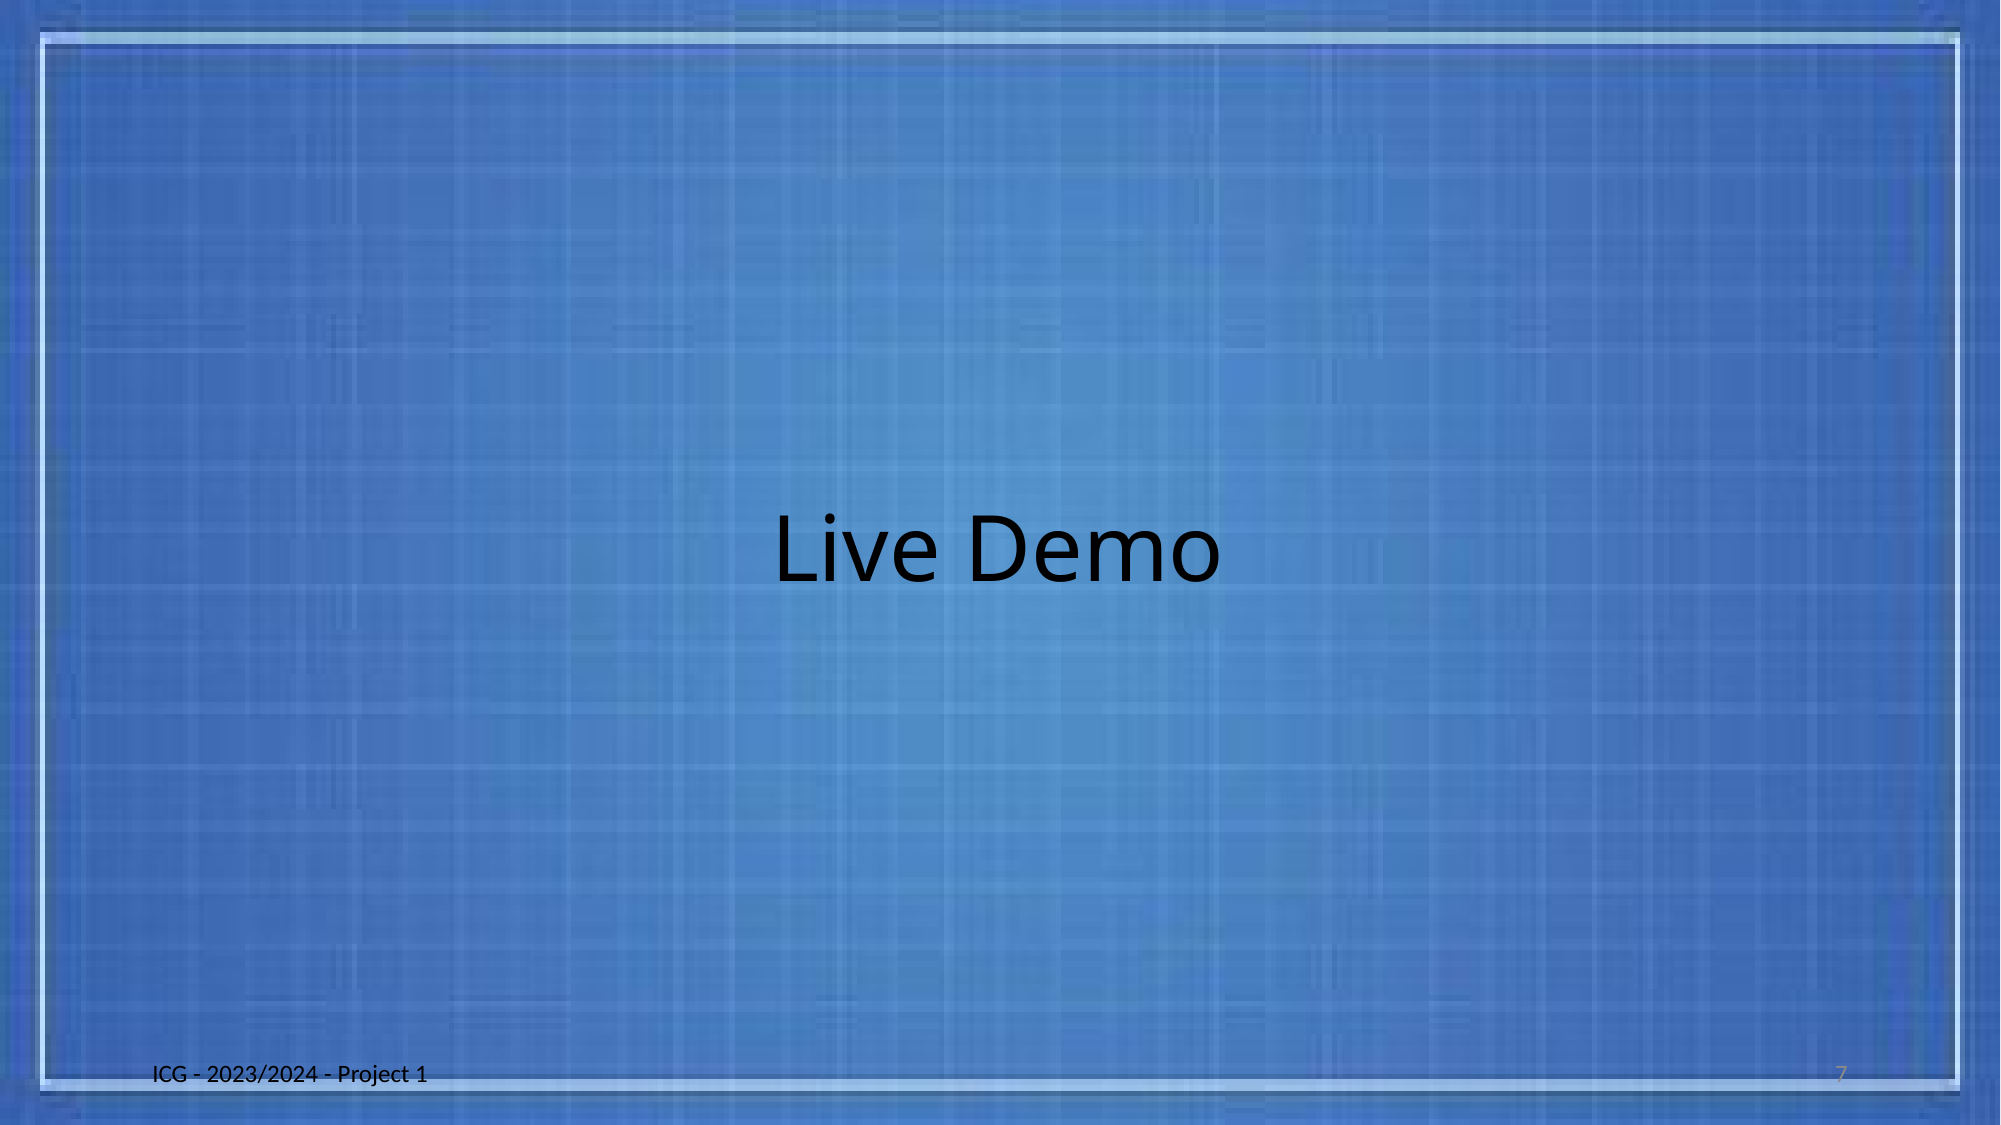

# Live Demo
ICG - 2023/2024 - Project 1
7